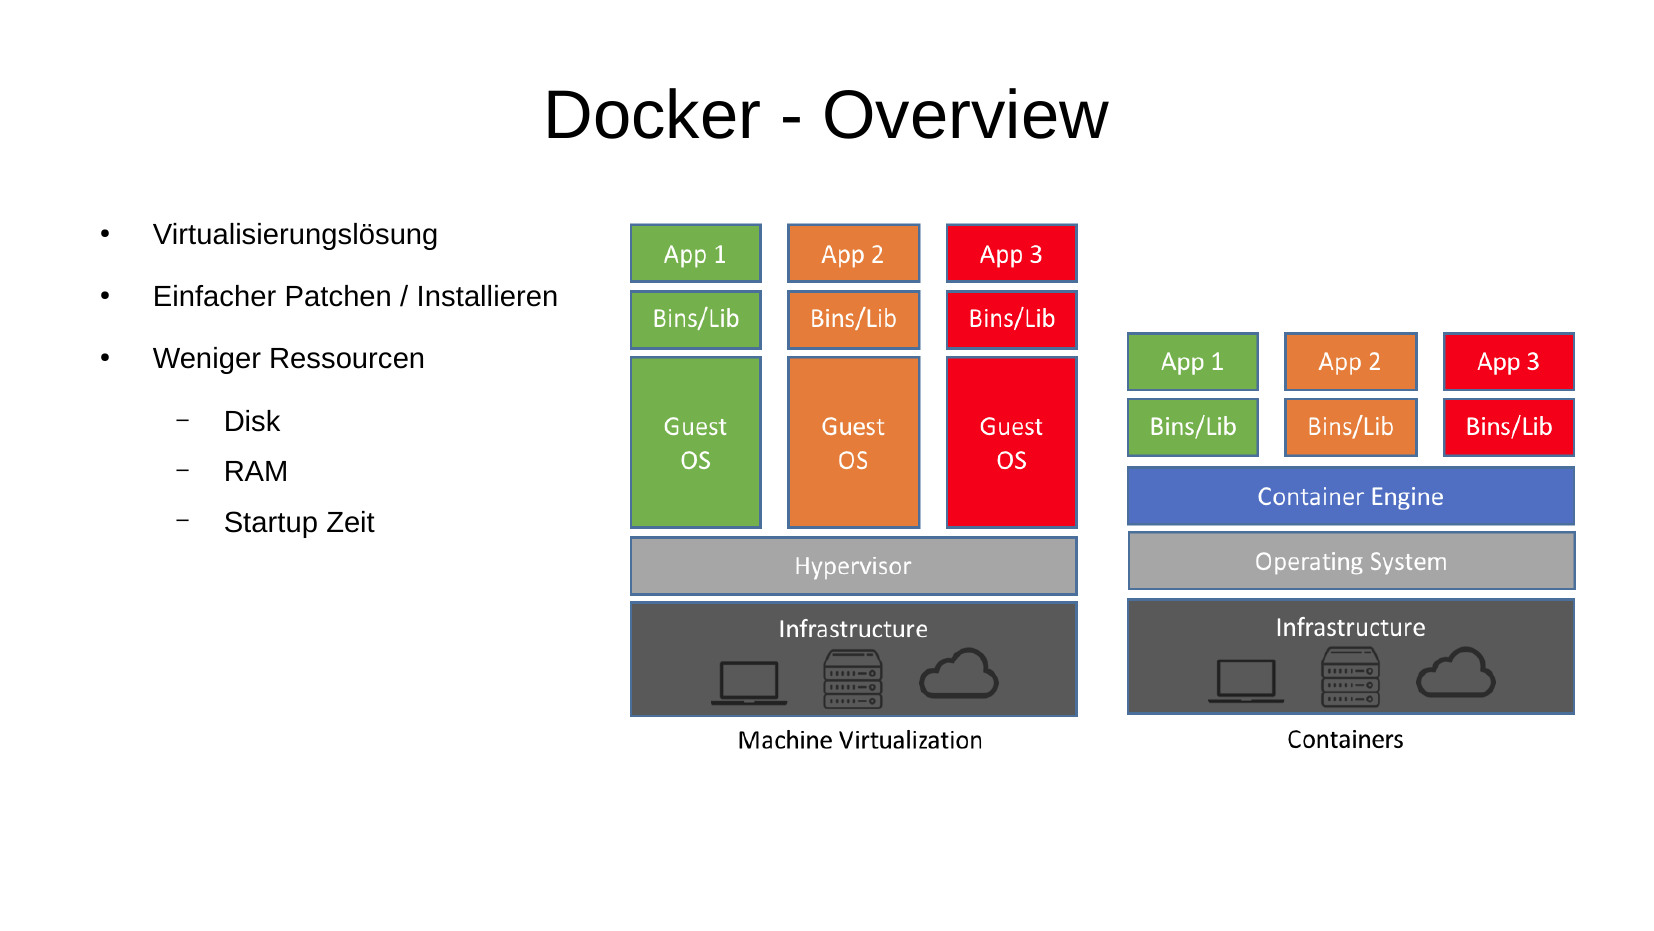

Docker - Overview
# Virtualisierungslösung
Einfacher Patchen / Installieren
Weniger Ressourcen
Disk
RAM
Startup Zeit